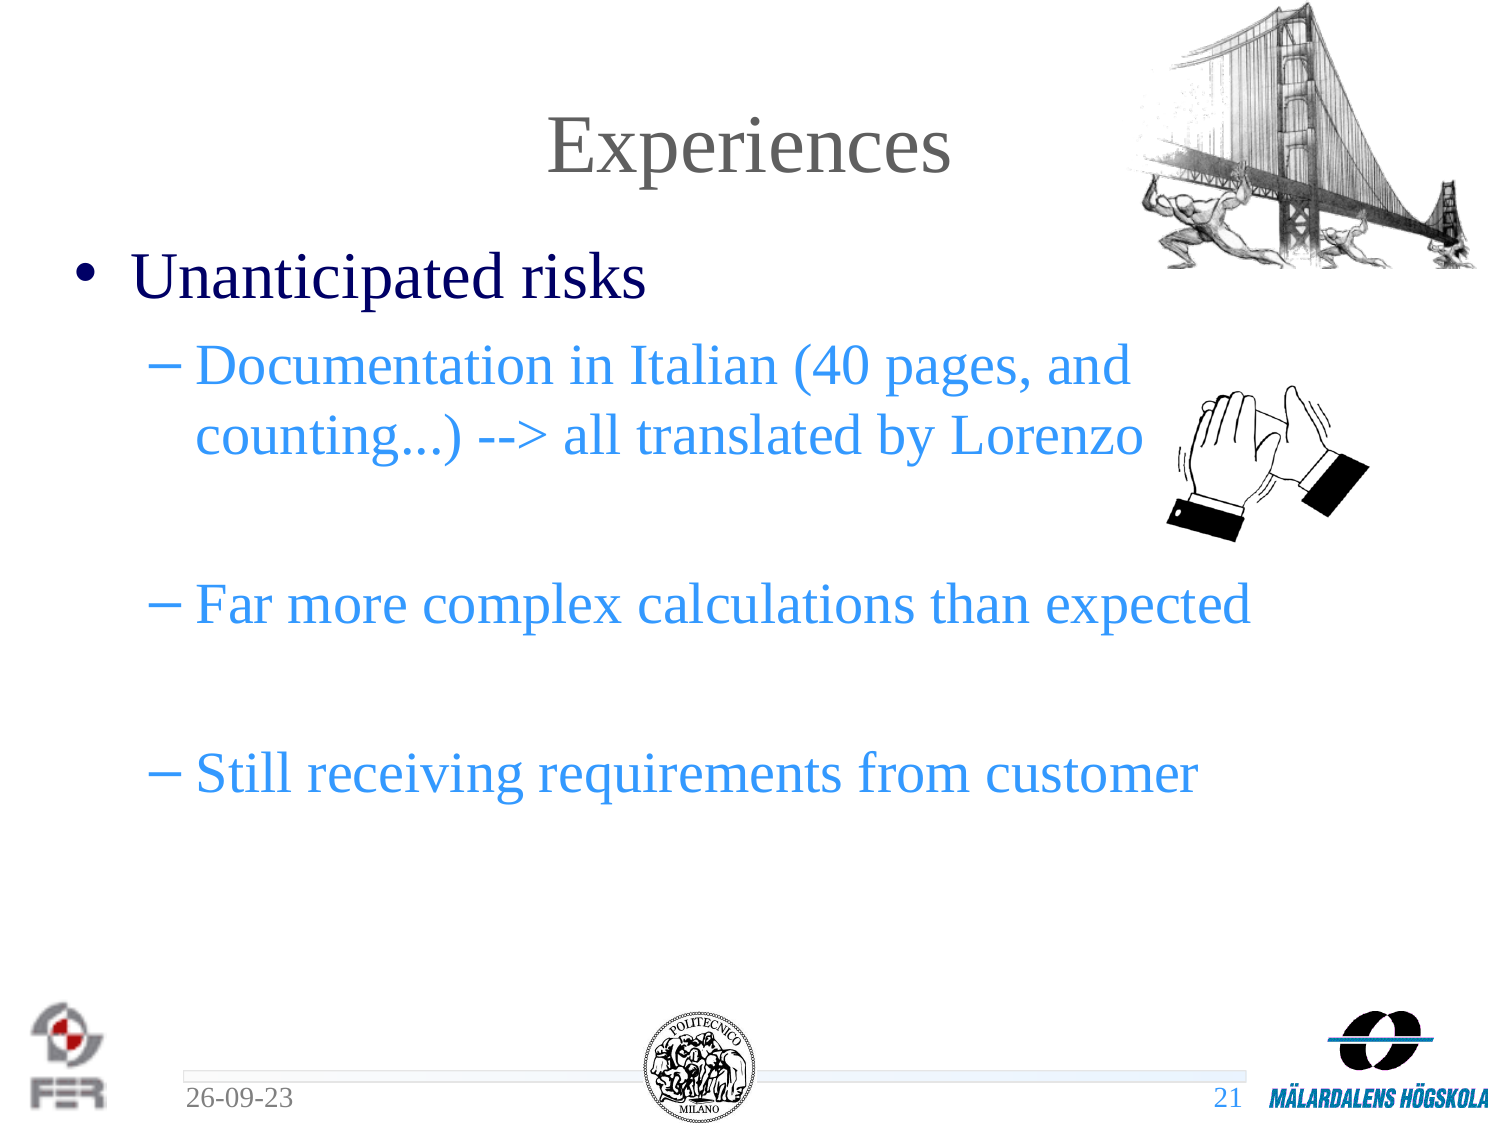

# Experiences
Unanticipated risks
Documentation in Italian (40 pages, and counting...) --> all translated by Lorenzo
Far more complex calculations than expected
Still receiving requirements from customer
26-08-21